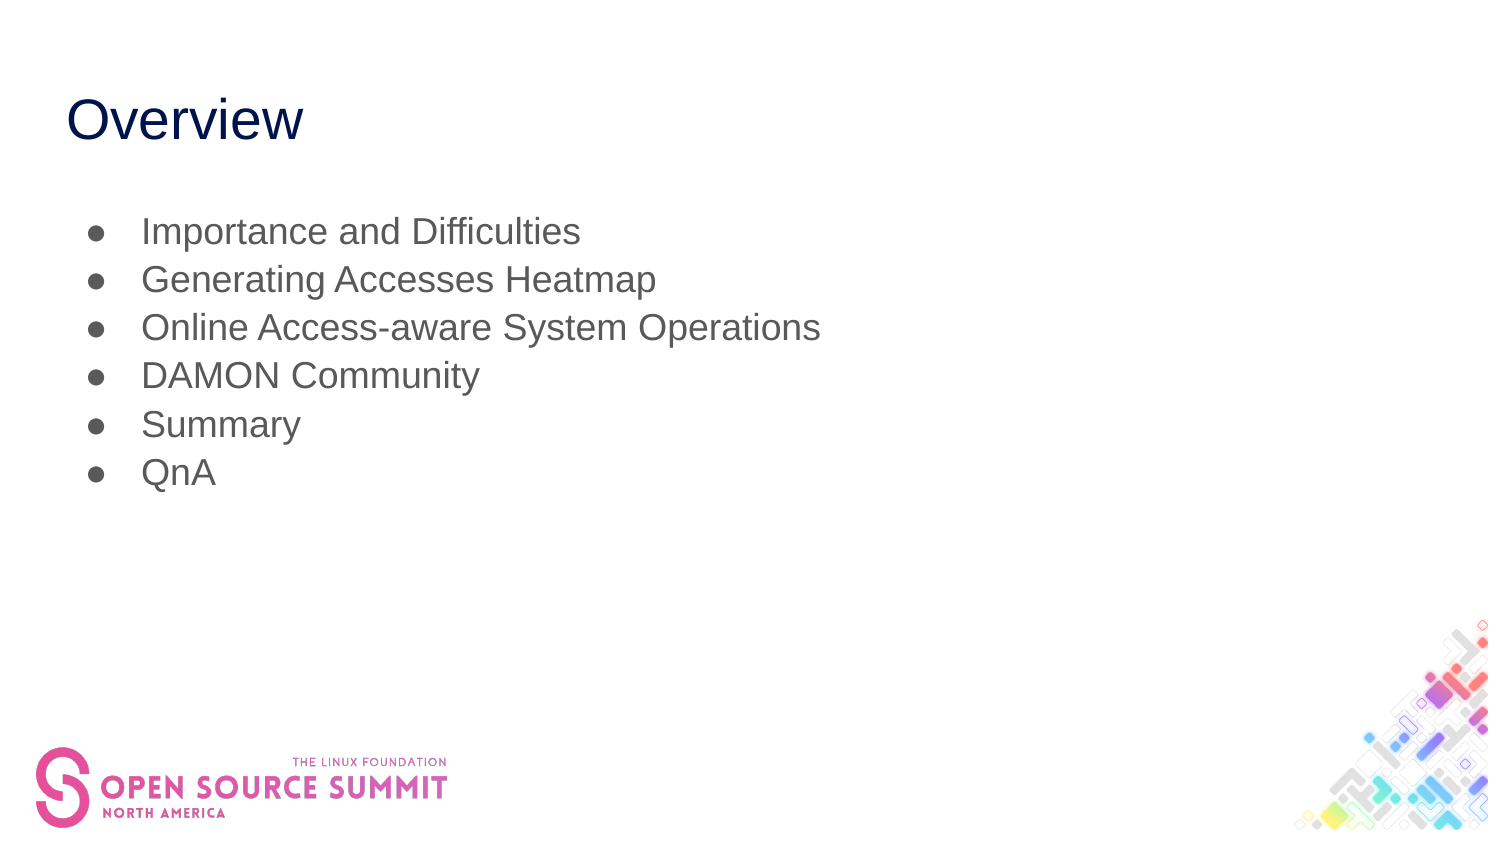

# Overview
Importance and Difficulties
Generating Accesses Heatmap
Online Access-aware System Operations
DAMON Community
Summary
QnA